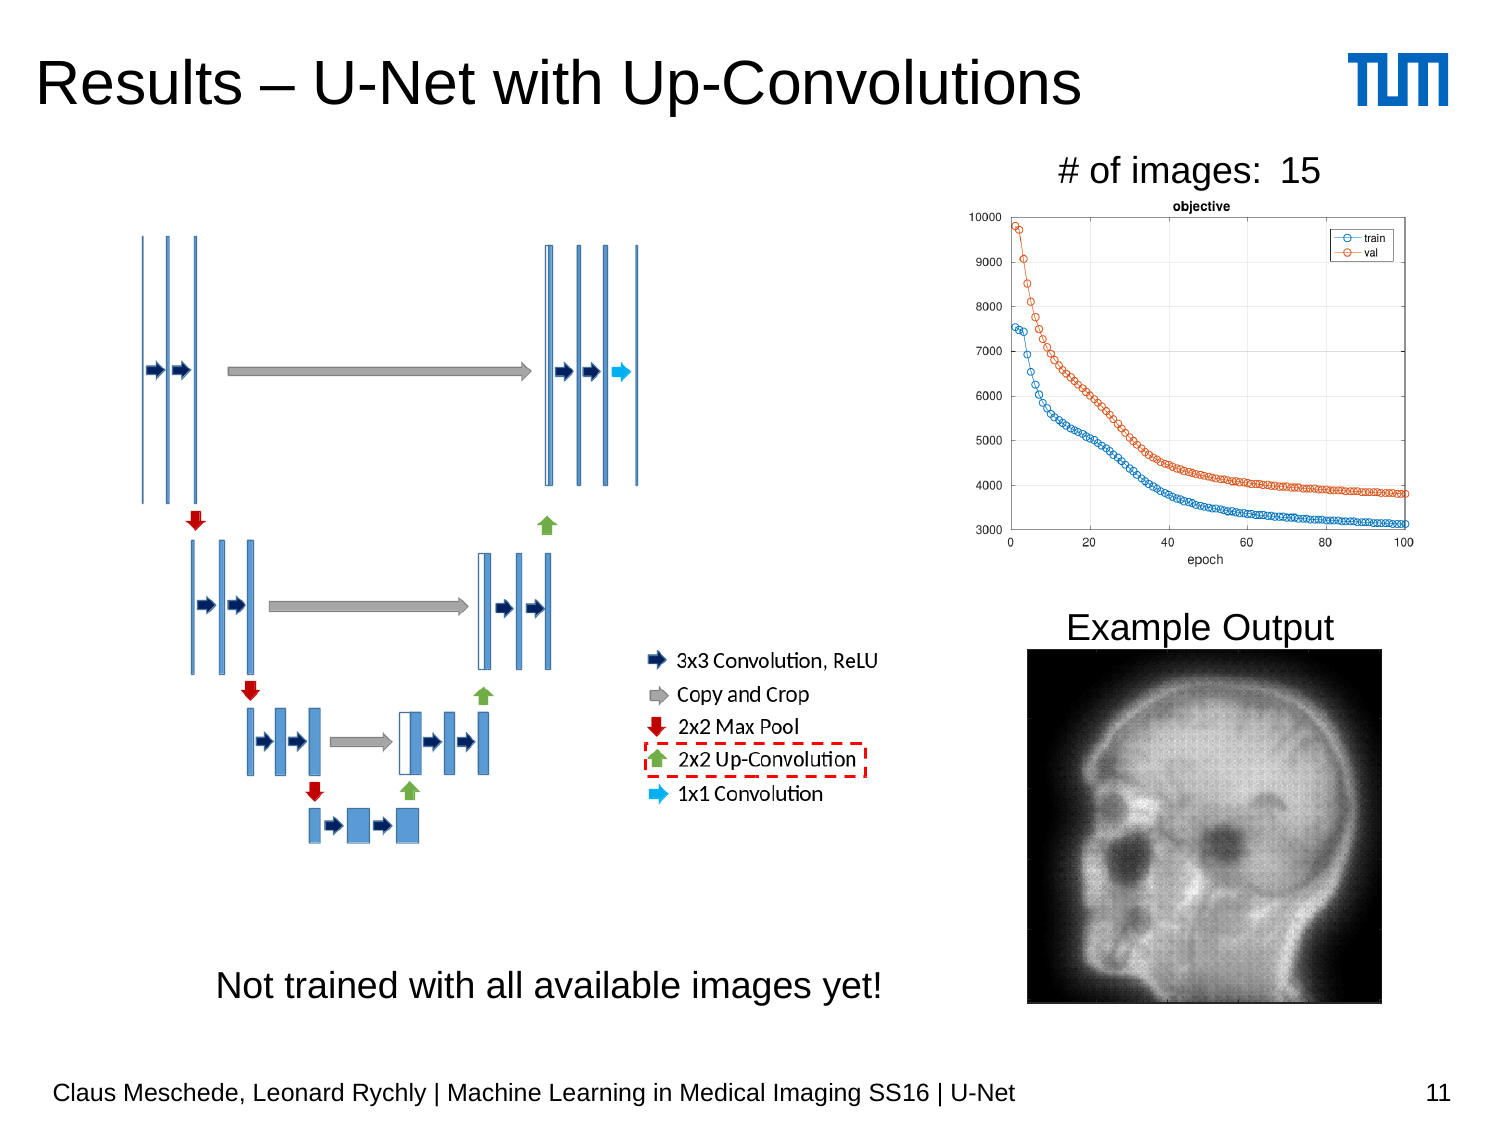

# Results – U-Net with Up-Convolutions
# of images:	15
Example Output
Not trained with all available images yet!
Claus Meschede, Leonard Rychly | Machine Learning in Medical Imaging SS16 | U-Net
11